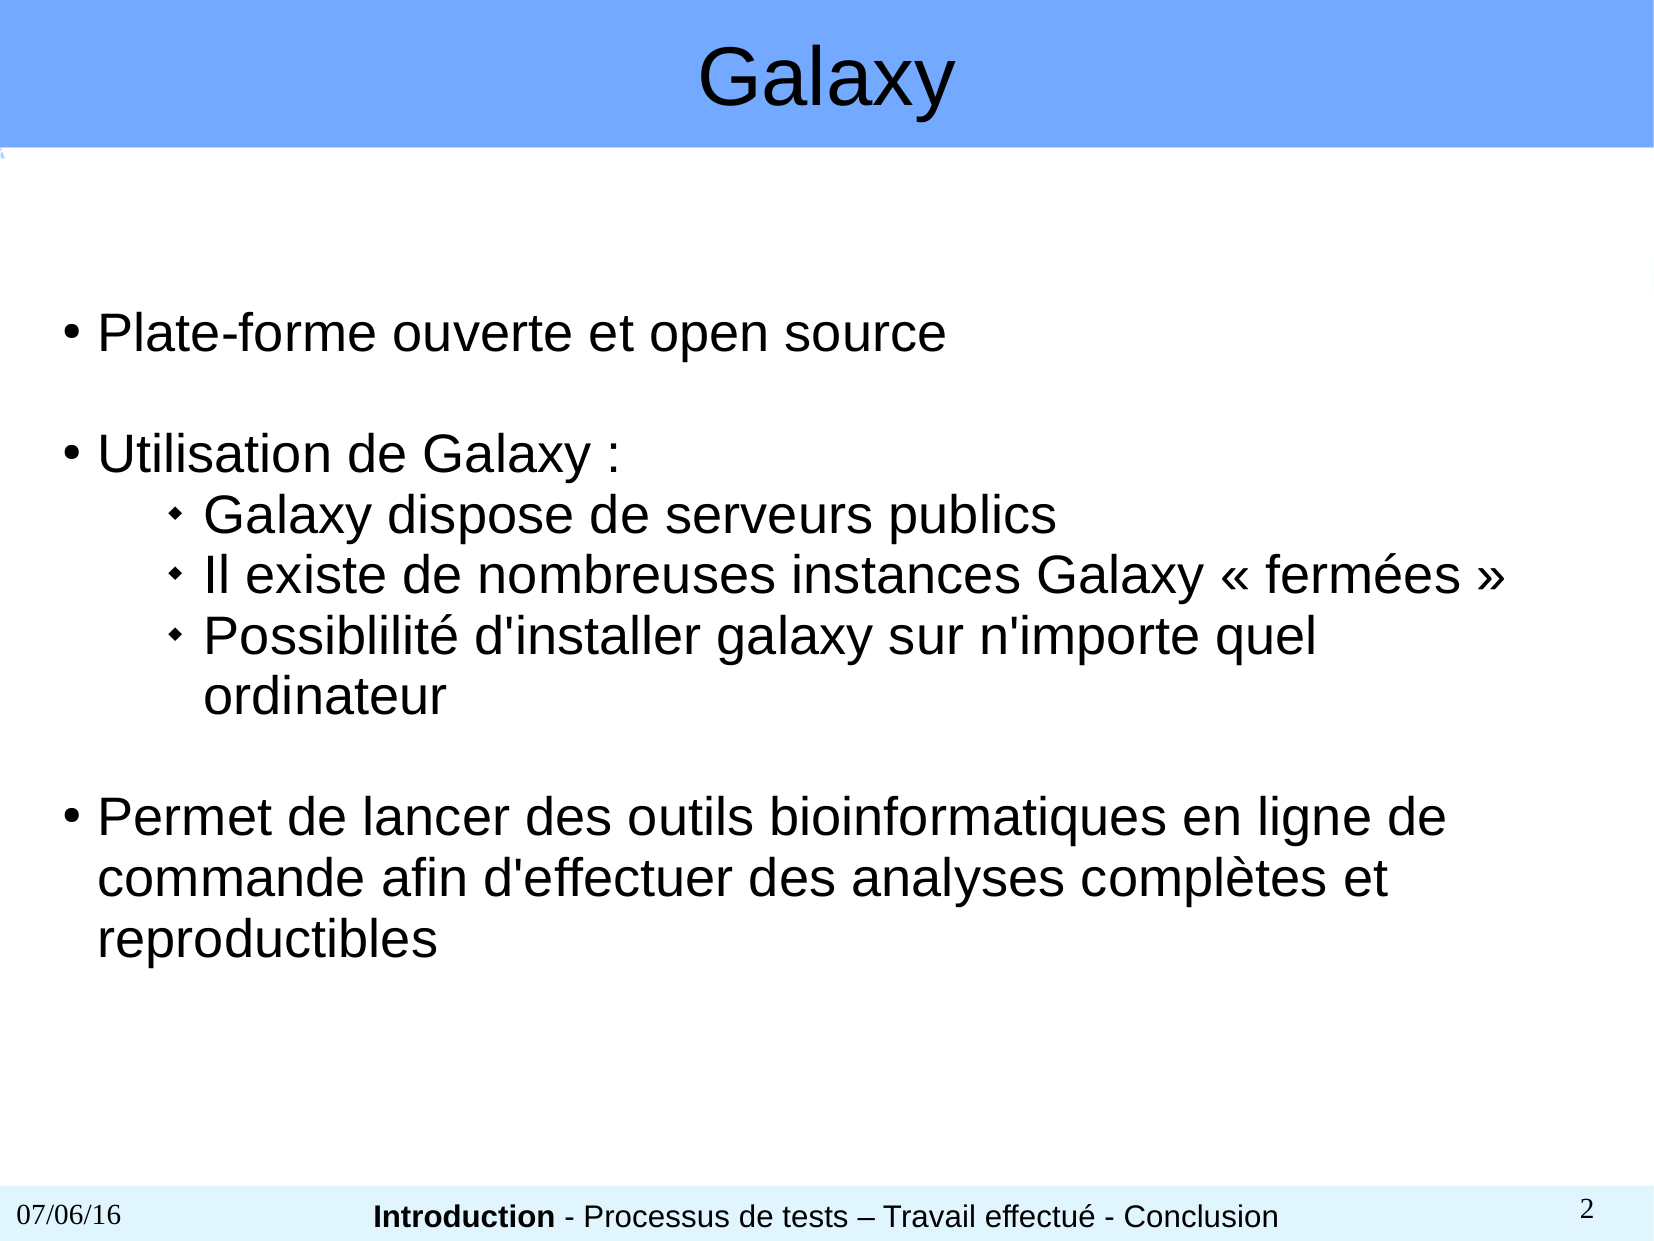

# Galaxy
Plate-forme ouverte et open source
Utilisation de Galaxy :
Galaxy dispose de serveurs publics
Il existe de nombreuses instances Galaxy « fermées »
Possiblilité d'installer galaxy sur n'importe quel ordinateur
Permet de lancer des outils bioinformatiques en ligne de commande afin d'effectuer des analyses complètes et reproductibles
2
Introduction - Processus de tests - Travail éffectué - Conclusion
07/06/16